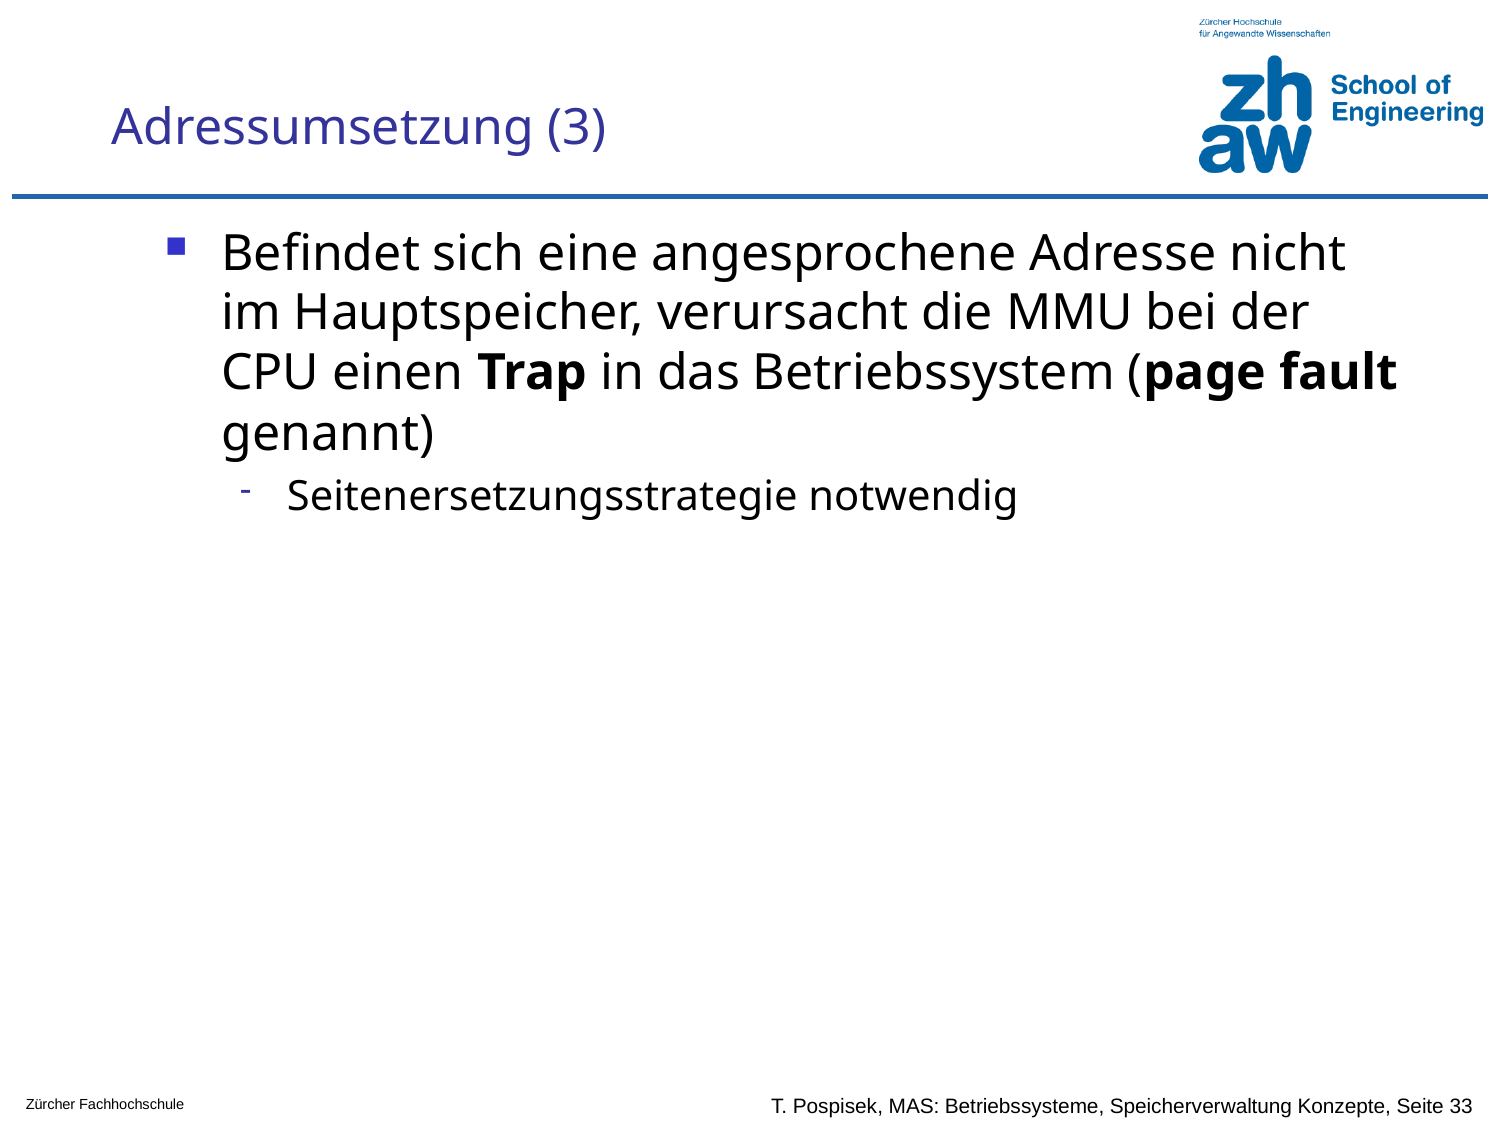

# Adressumsetzung (3)
Befindet sich eine angesprochene Adresse nicht im Hauptspeicher, verursacht die MMU bei der CPU einen Trap in das Betriebssystem (page fault genannt)
Seitenersetzungsstrategie notwendig